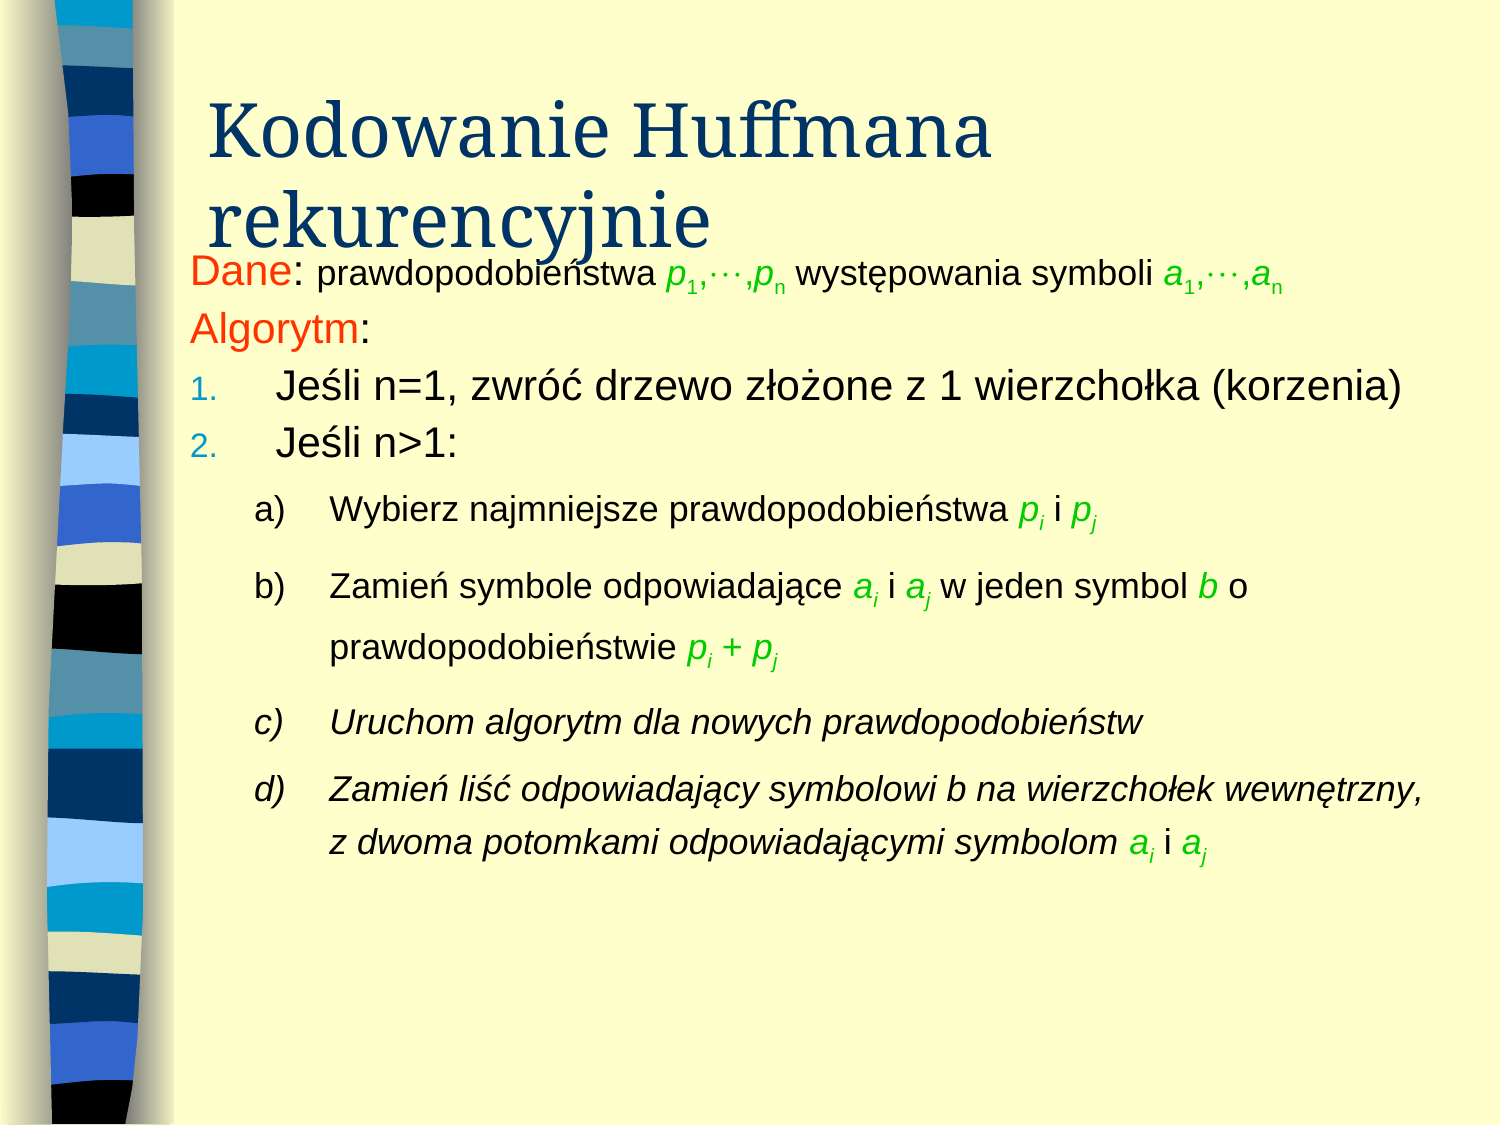

# Kodowanie Huffmana rekurencyjnie
Dane: prawdopodobieństwa p1,,pn występowania symboli a1,,an
Algorytm:
Jeśli n=1, zwróć drzewo złożone z 1 wierzchołka (korzenia)
Jeśli n>1:
Wybierz najmniejsze prawdopodobieństwa pi i pj
Zamień symbole odpowiadające ai i aj w jeden symbol b o prawdopodobieństwie pi + pj
Uruchom algorytm dla nowych prawdopodobieństw
Zamień liść odpowiadający symbolowi b na wierzchołek wewnętrzny, z dwoma potomkami odpowiadającymi symbolom ai i aj